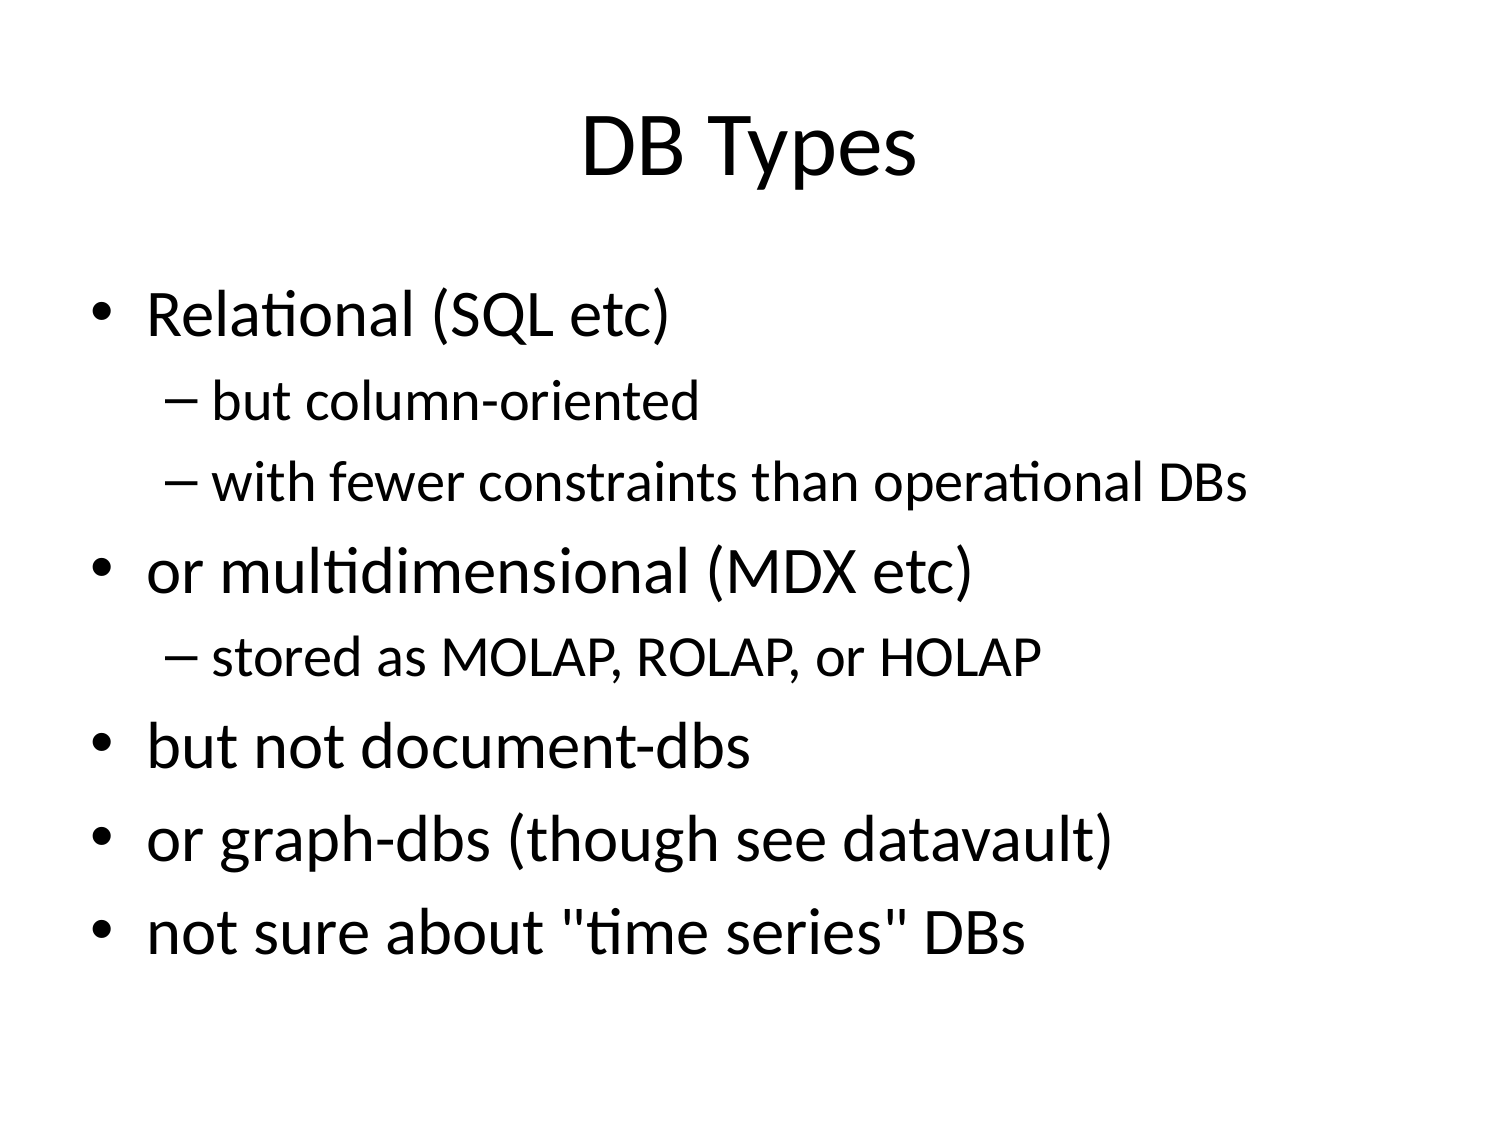

# DB Types
Relational (SQL etc)
but column-oriented
with fewer constraints than operational DBs
or multidimensional (MDX etc)
stored as MOLAP, ROLAP, or HOLAP
but not document-dbs
or graph-dbs (though see datavault)
not sure about "time series" DBs